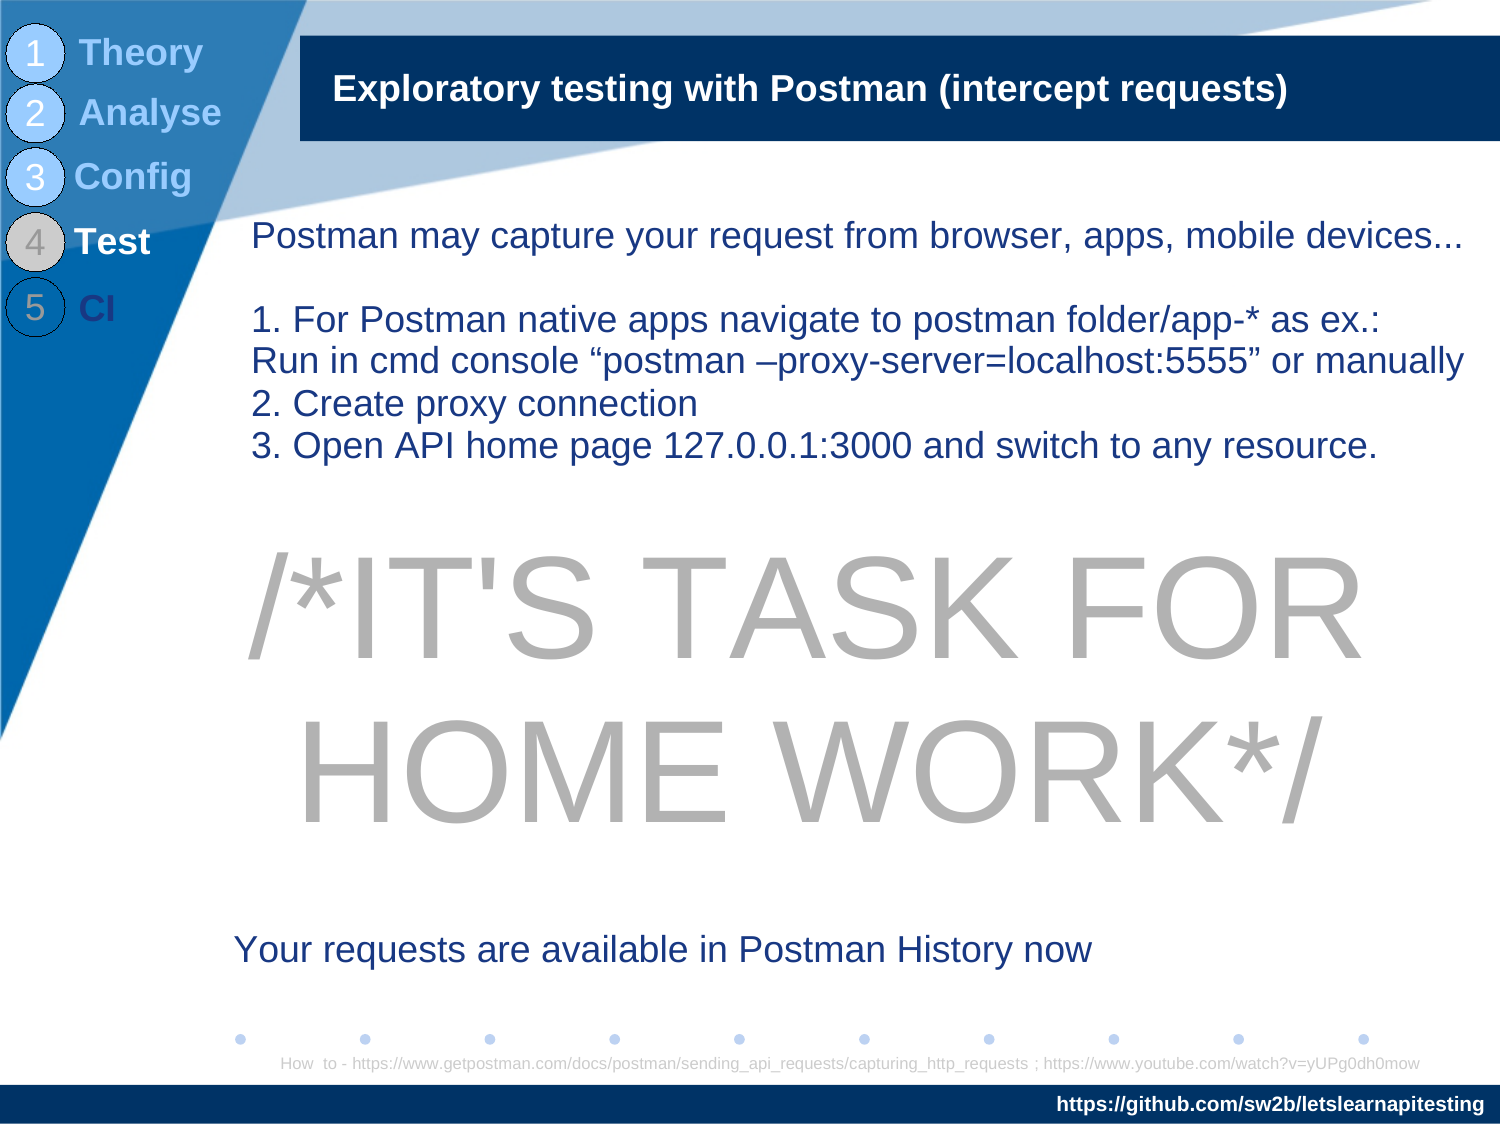

1
Theory
# Exploratory testing with Postman (intercept requests)
2
Analyse
3
Config
Postman may capture your request from browser, apps, mobile devices...
1. For Postman native apps navigate to postman folder/app-* as ex.:
Run in cmd console “postman –proxy-server=localhost:5555” or manually
2. Create proxy connection
3. Open API home page 127.0.0.1:3000 and switch to any resource.
4
Test
5
CI
/*IT'S TASK FOR
HOME WORK*/
Your requests are available in Postman History now
How to - https://www.getpostman.com/docs/postman/sending_api_requests/capturing_http_requests ; https://www.youtube.com/watch?v=yUPg0dh0mow